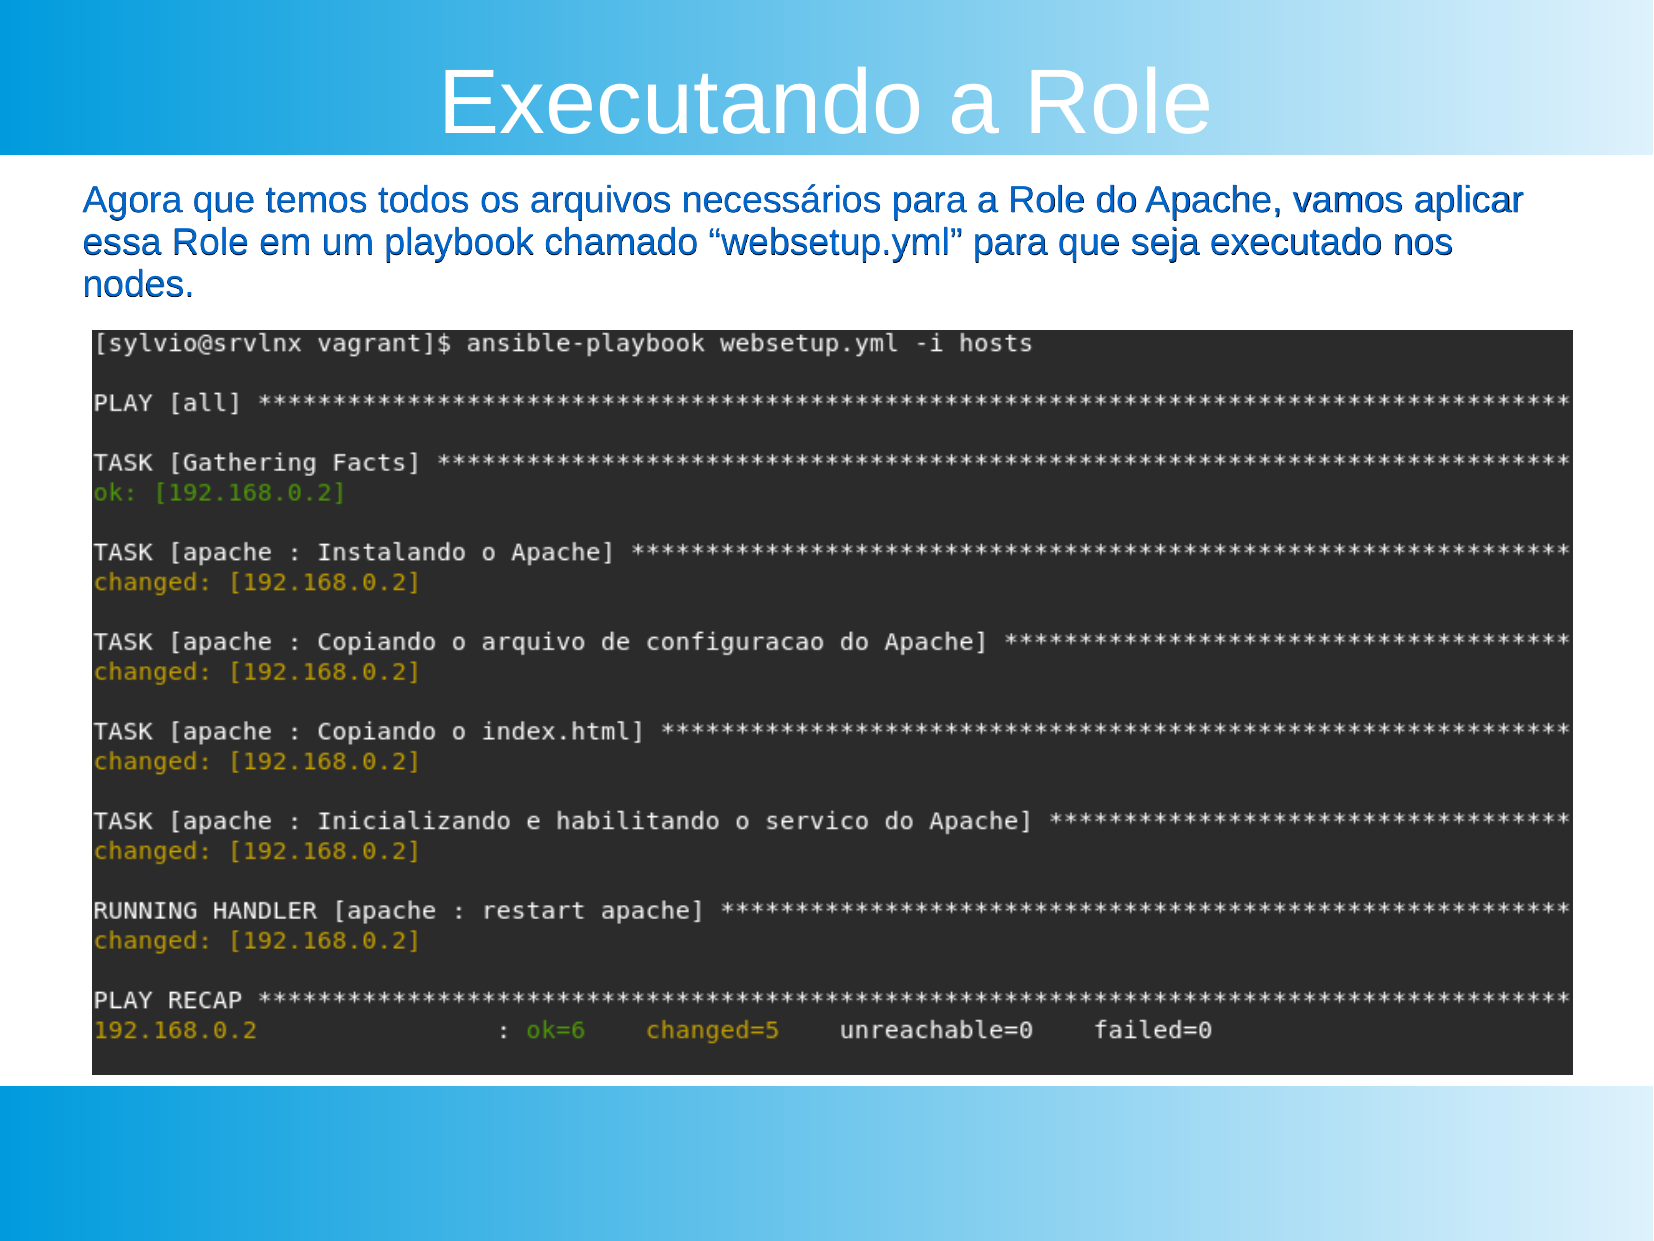

# Executando a Role
Agora que temos todos os arquivos necessários para a Role do Apache, vamos aplicar essa Role em um playbook chamado “websetup.yml” para que seja executado nos nodes.